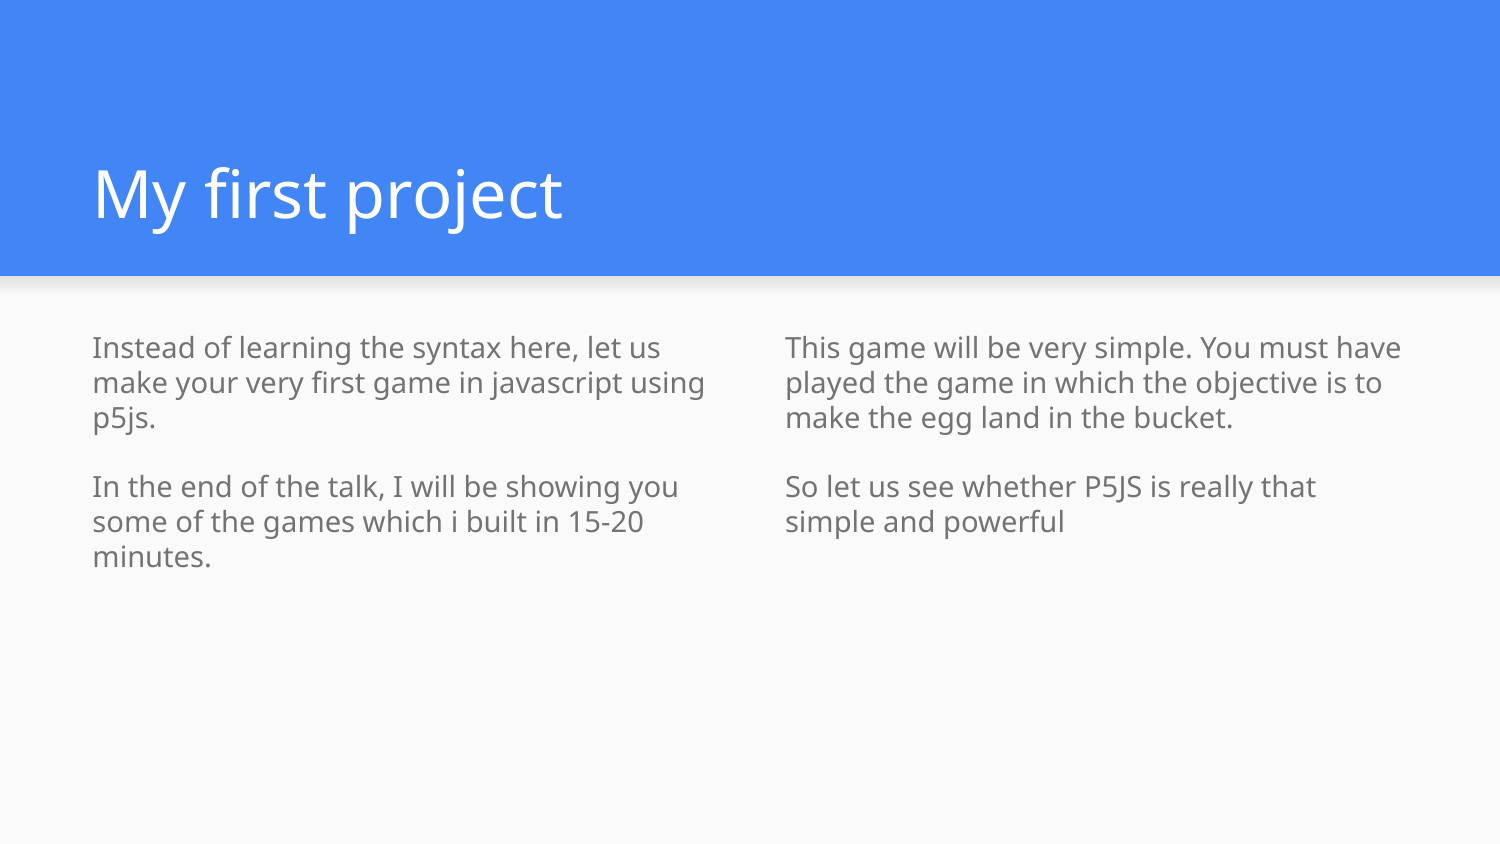

# My first project
Instead of learning the syntax here, let us make your very first game in javascript using p5js.
In the end of the talk, I will be showing you some of the games which i built in 15-20 minutes.
This game will be very simple. You must have played the game in which the objective is to make the egg land in the bucket.
So let us see whether P5JS is really that simple and powerful